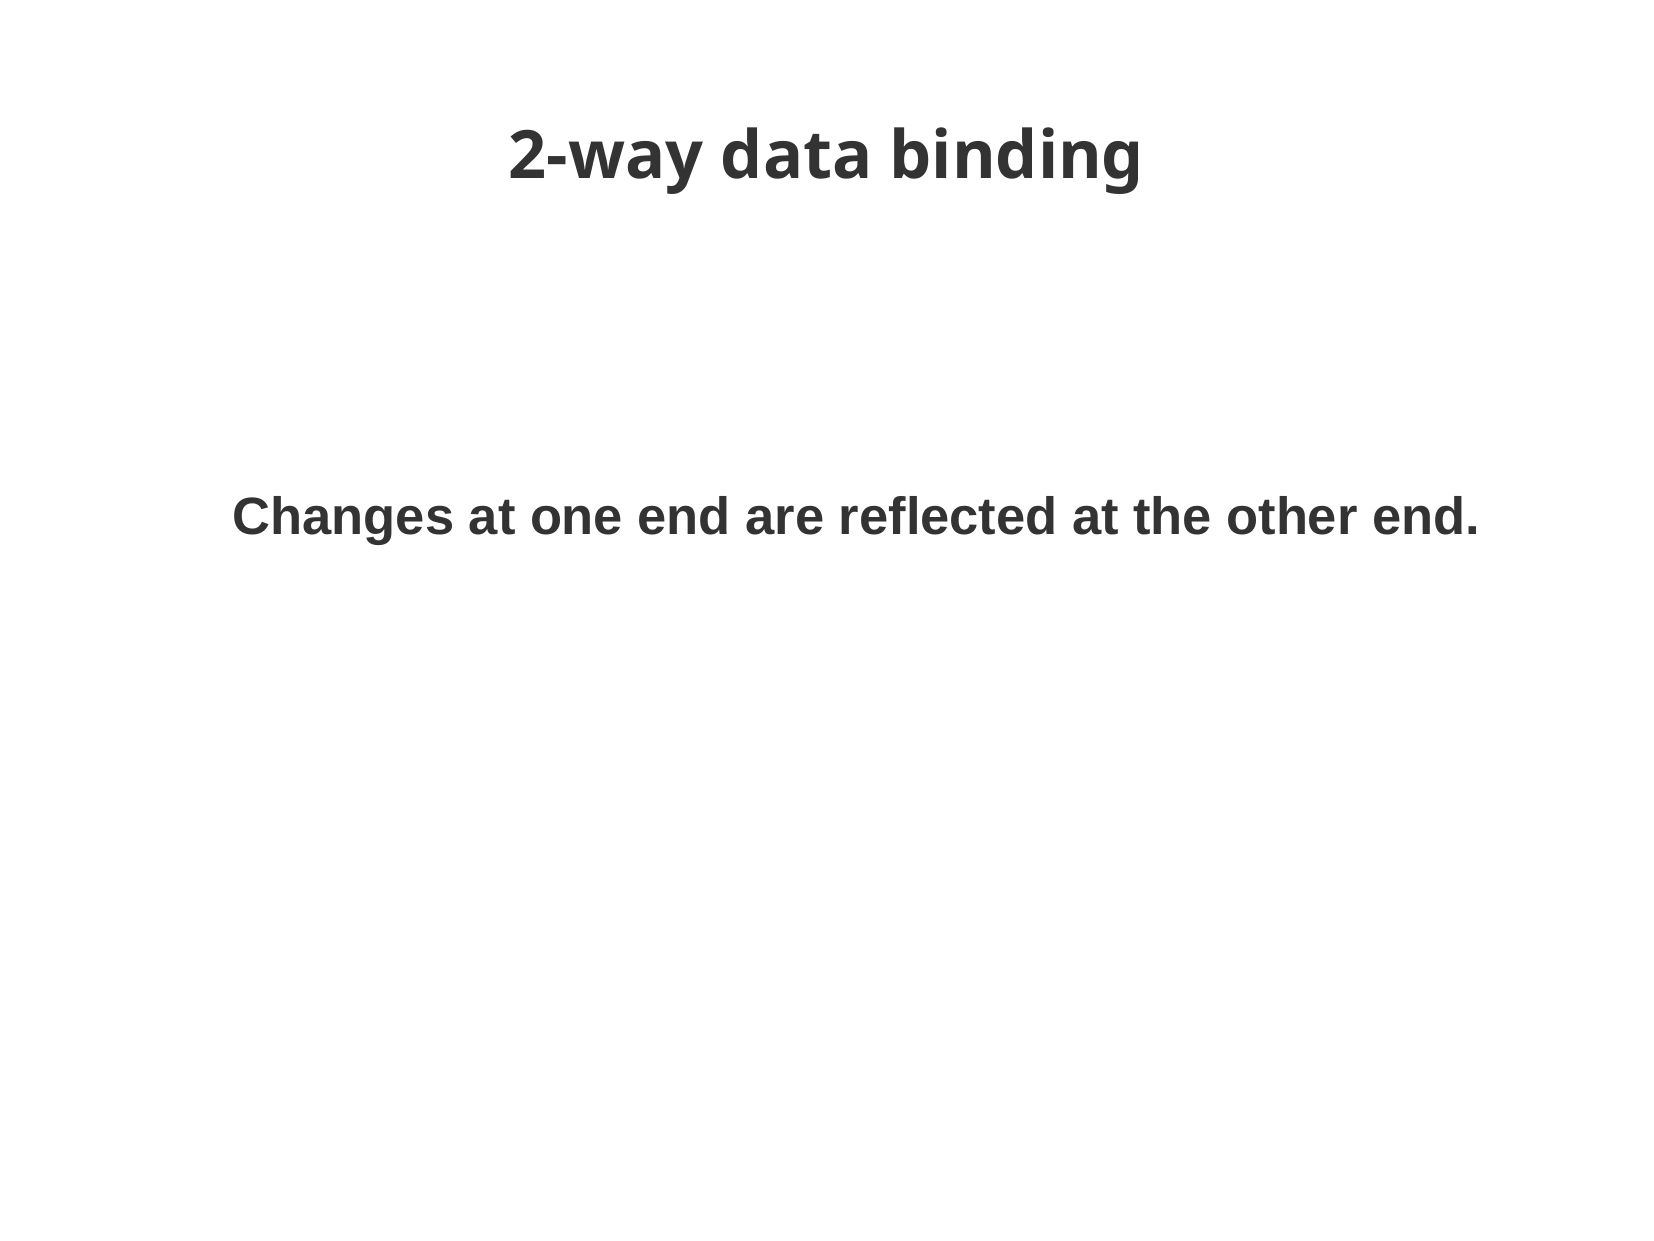

# 2-way data binding
Changes at one end are reflected at the other end.